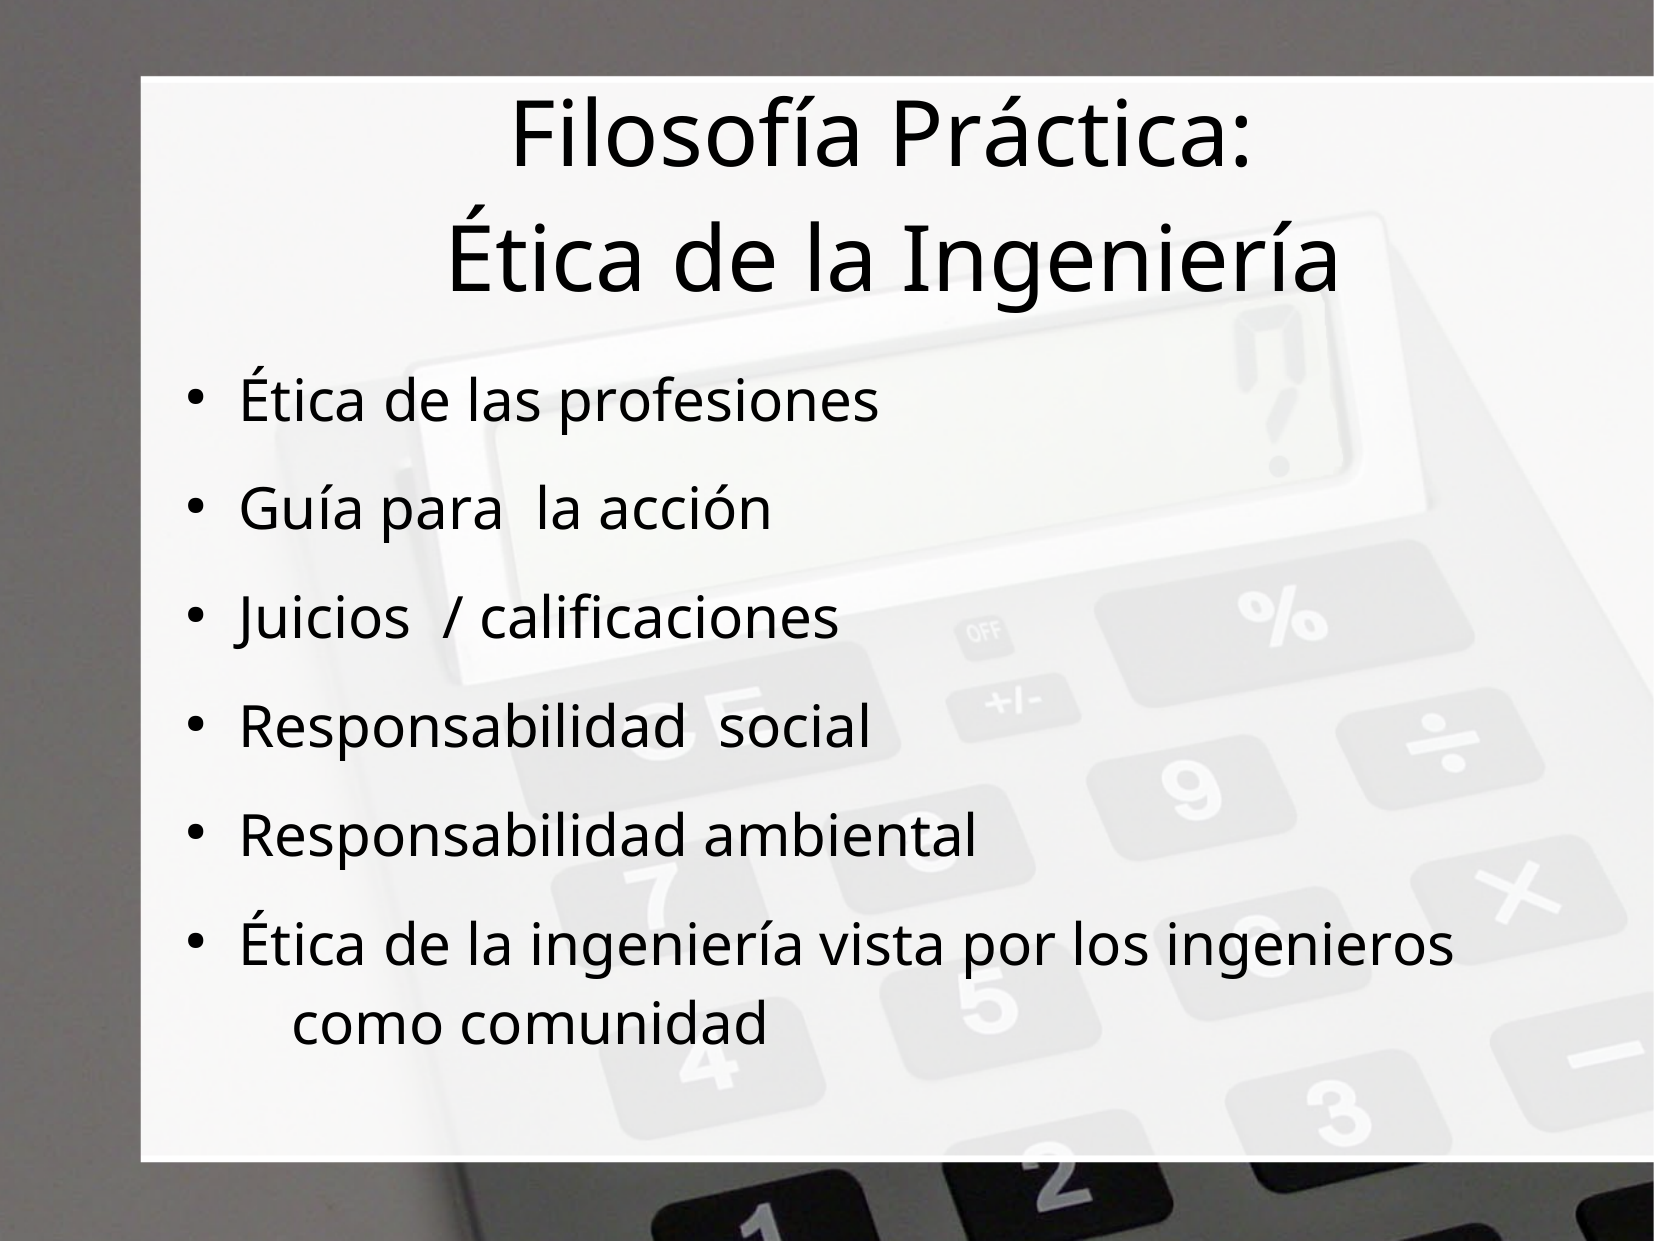

# Filosofía Práctica: Ética de la Ingeniería
Ética de las profesiones
Guía para la acción
Juicios / calificaciones
Responsabilidad social
Responsabilidad ambiental
Ética de la ingeniería vista por los ingenieros como comunidad